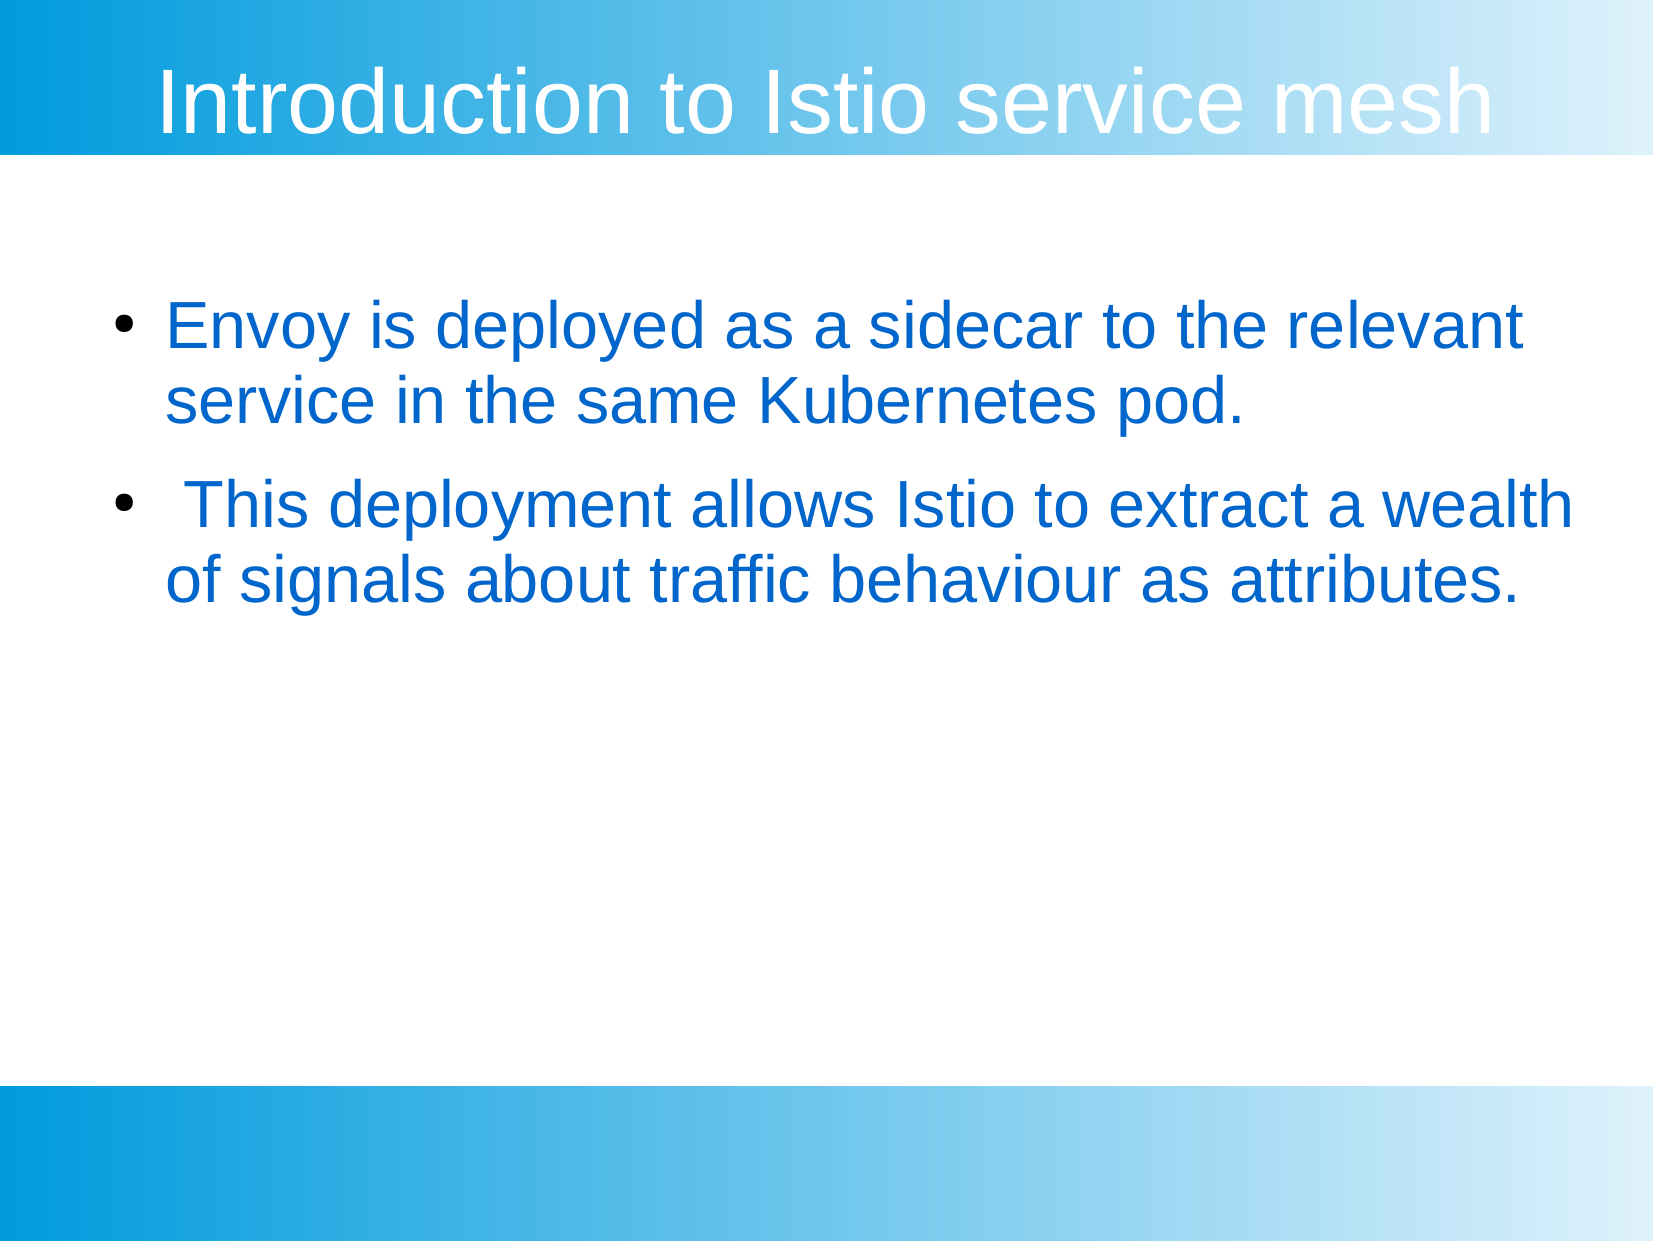

# Introduction to Istio service mesh
Envoy is deployed as a sidecar to the relevant service in the same Kubernetes pod.
 This deployment allows Istio to extract a wealth of signals about traffic behaviour as attributes.